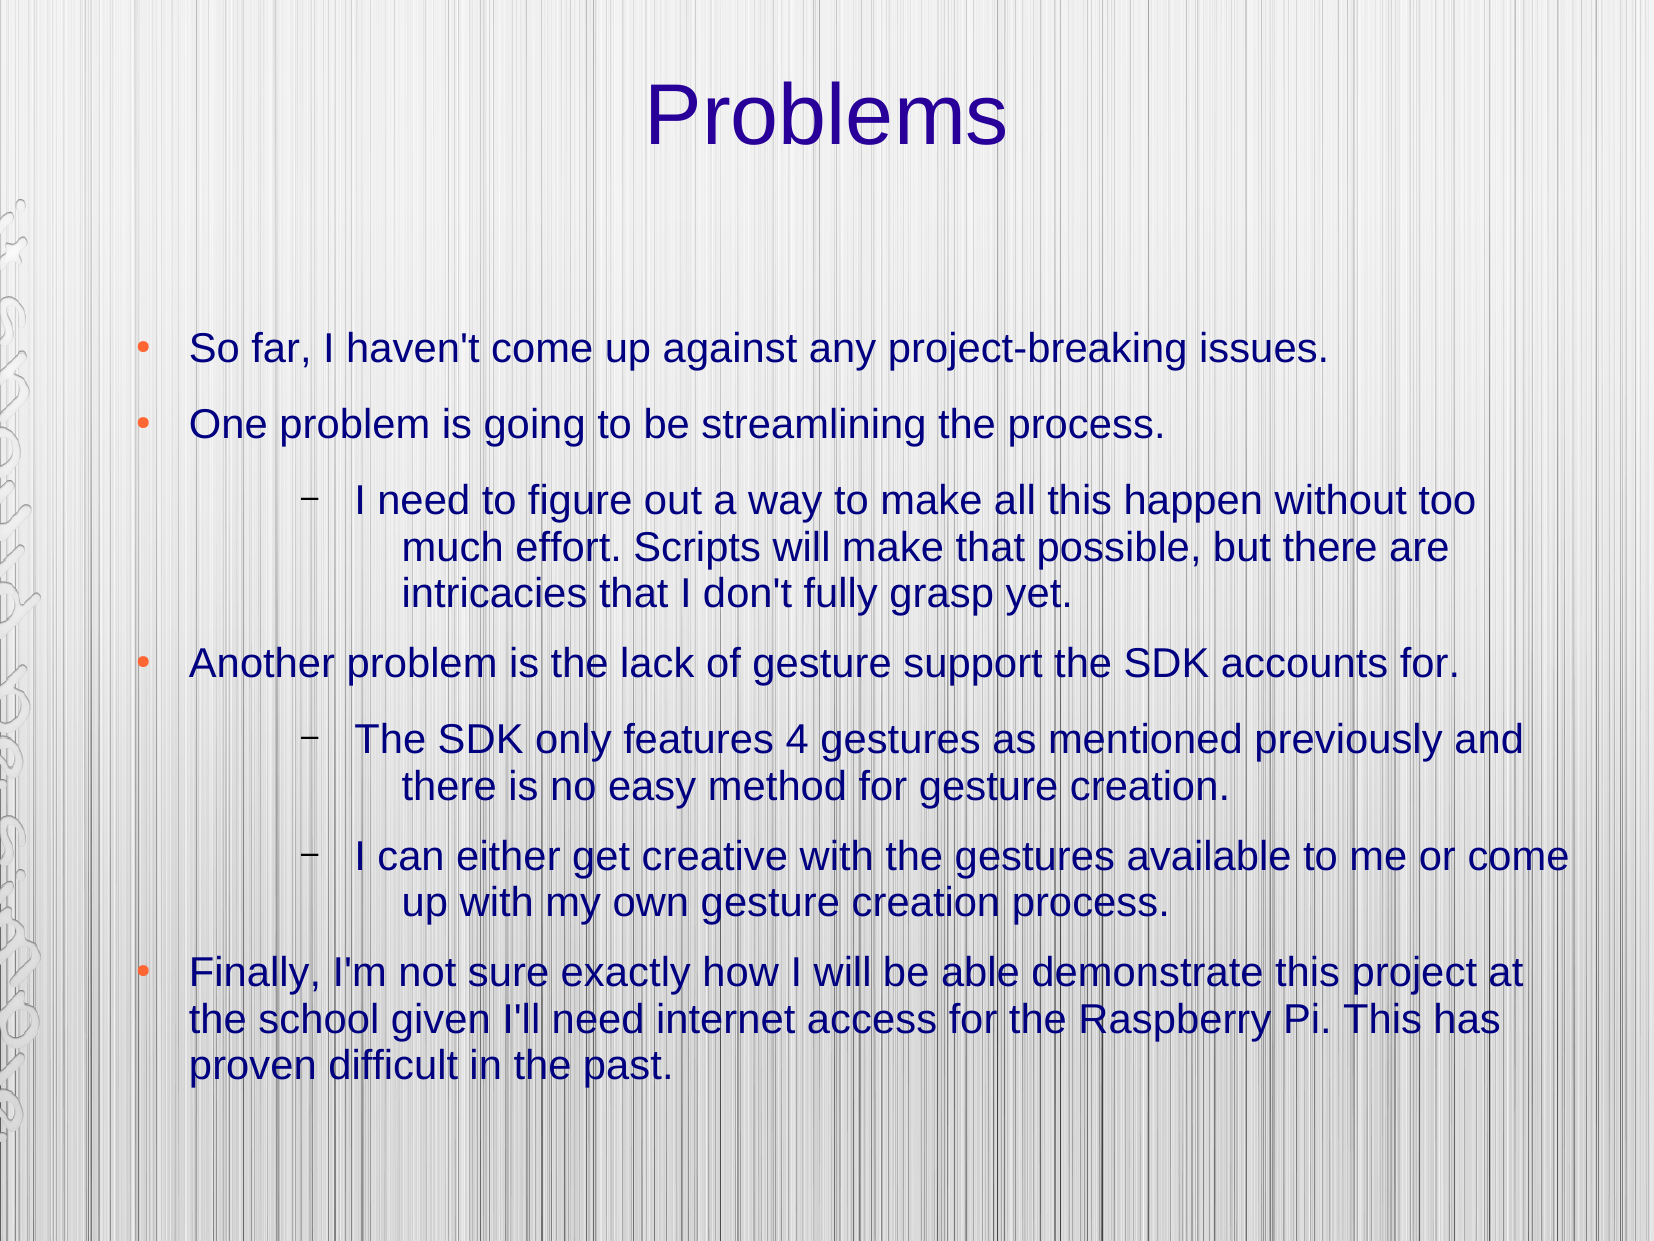

# Problems
So far, I haven't come up against any project-breaking issues.
One problem is going to be streamlining the process.
I need to figure out a way to make all this happen without too much effort. Scripts will make that possible, but there are intricacies that I don't fully grasp yet.
Another problem is the lack of gesture support the SDK accounts for.
The SDK only features 4 gestures as mentioned previously and there is no easy method for gesture creation.
I can either get creative with the gestures available to me or come up with my own gesture creation process.
Finally, I'm not sure exactly how I will be able demonstrate this project at the school given I'll need internet access for the Raspberry Pi. This has proven difficult in the past.